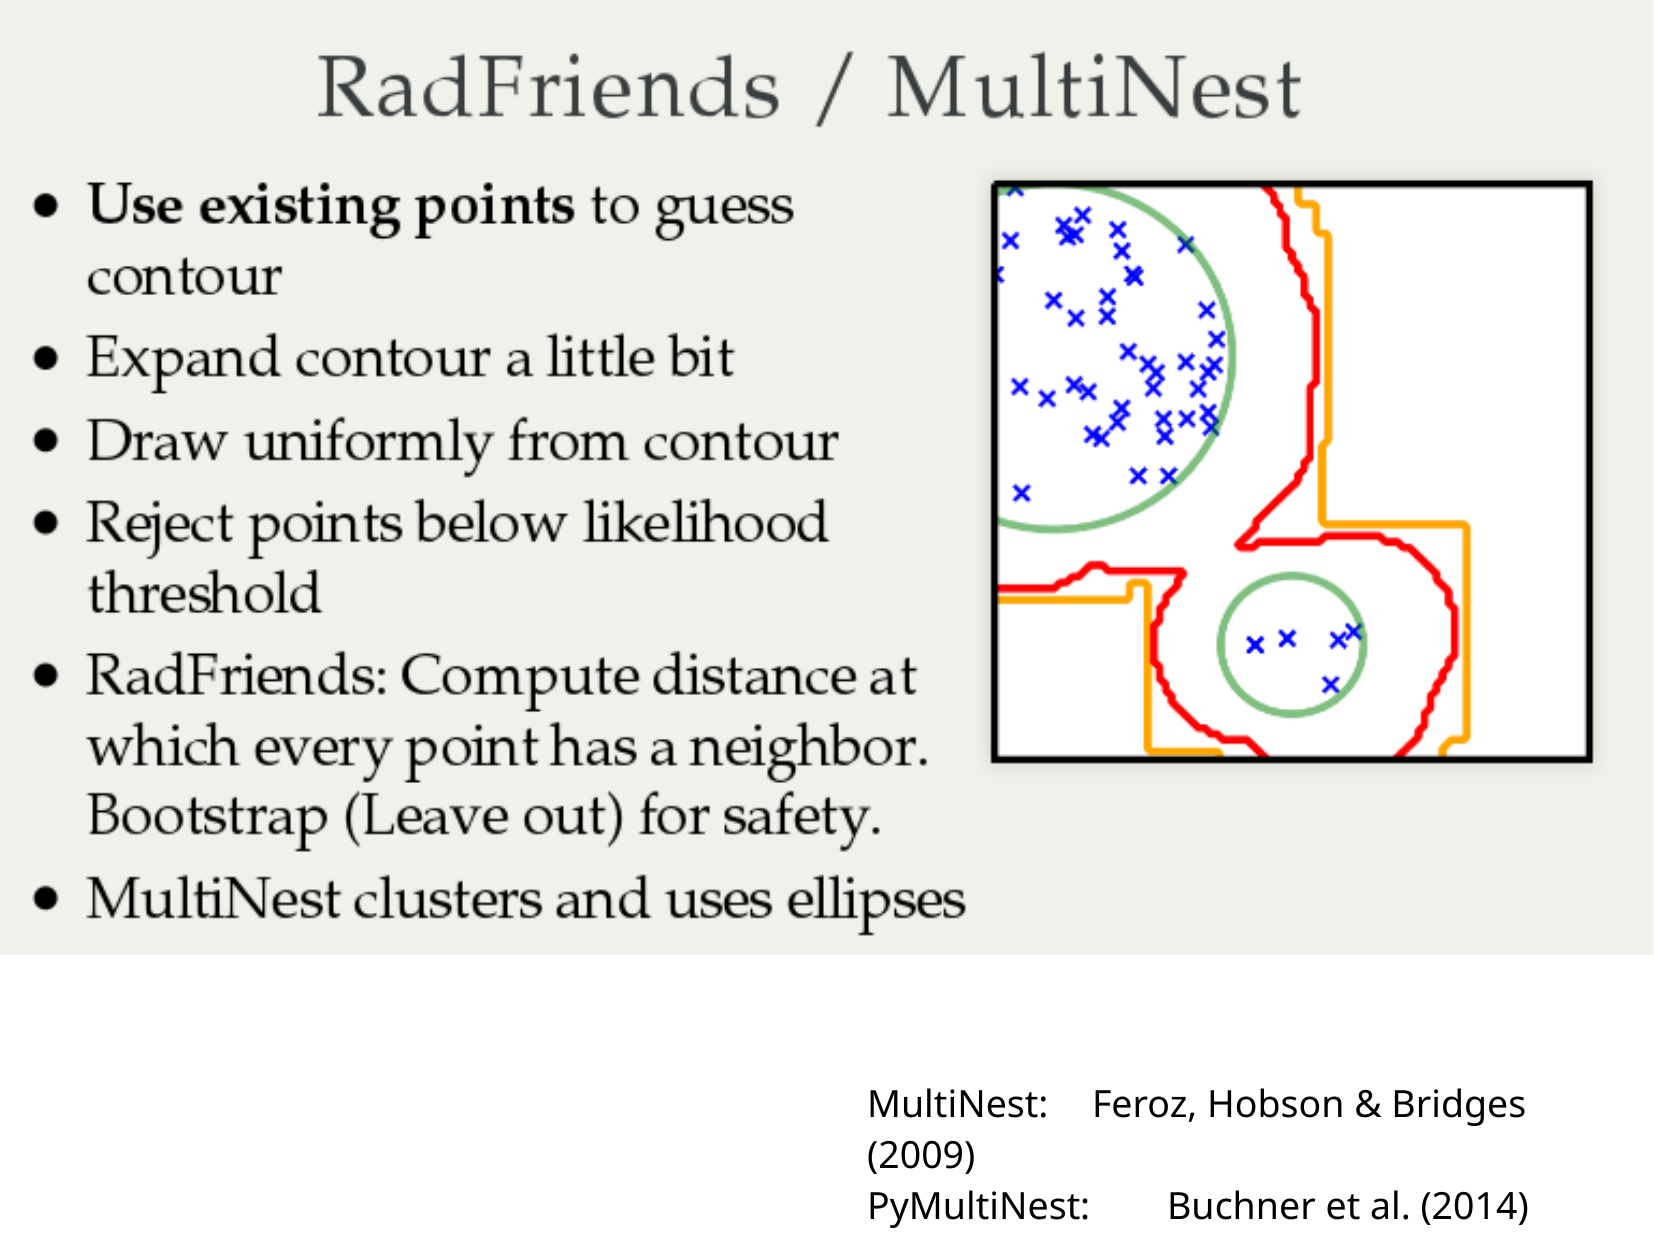

MultiNest: 	Feroz, Hobson & Bridges (2009)
PyMultiNest: 	Buchner et al. (2014)
RadFriends: 	Buchner (2014)